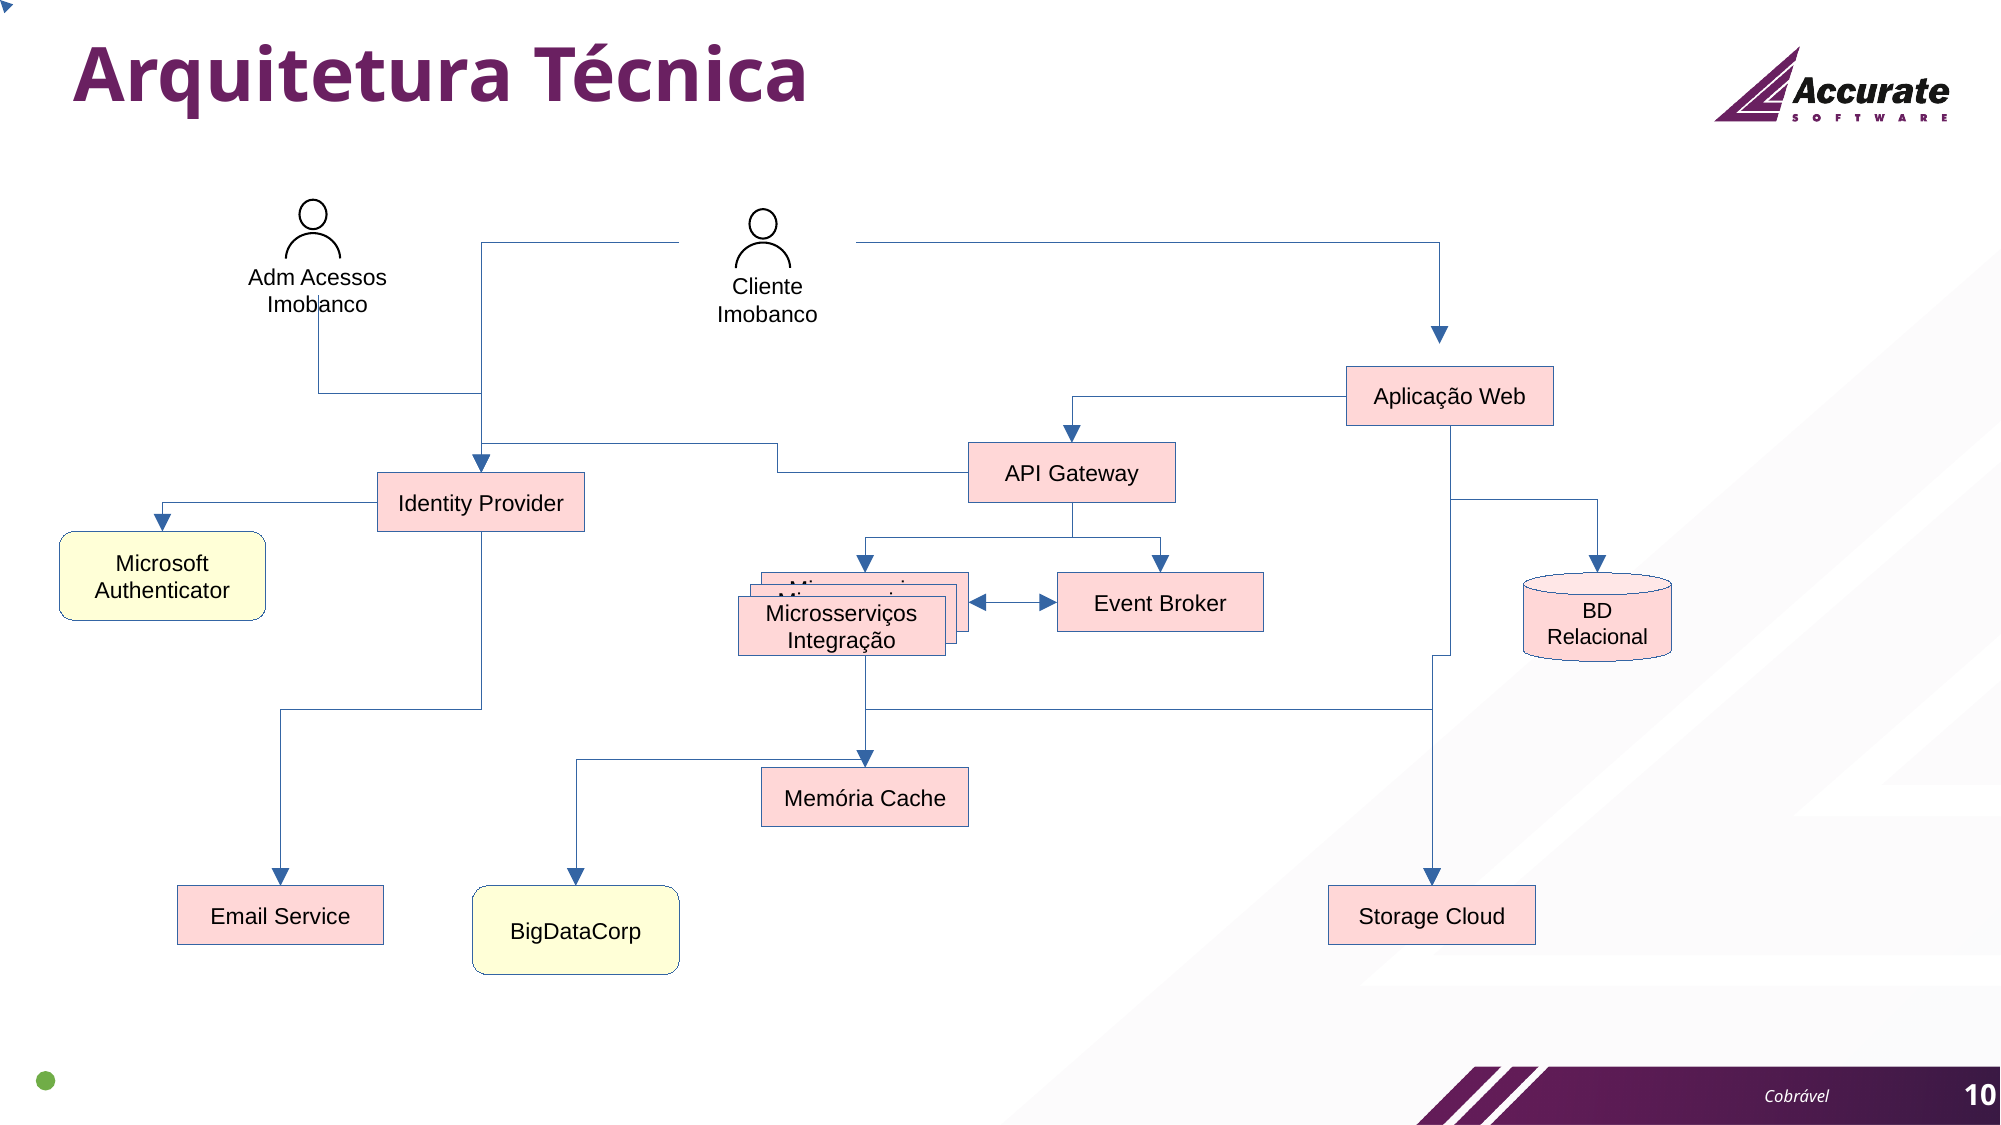

Arquitetura Técnica
Adm Acessos Imobanco
Cliente Imobanco
Aplicação Web
API Gateway
Identity Provider
Microsoft Authenticator
Microsserviços Integração
Event Broker
BD Relacional
Microsserviços Integração
Microsserviços Integração
Memória Cache
Email Service
BigDataCorp
Storage Cloud